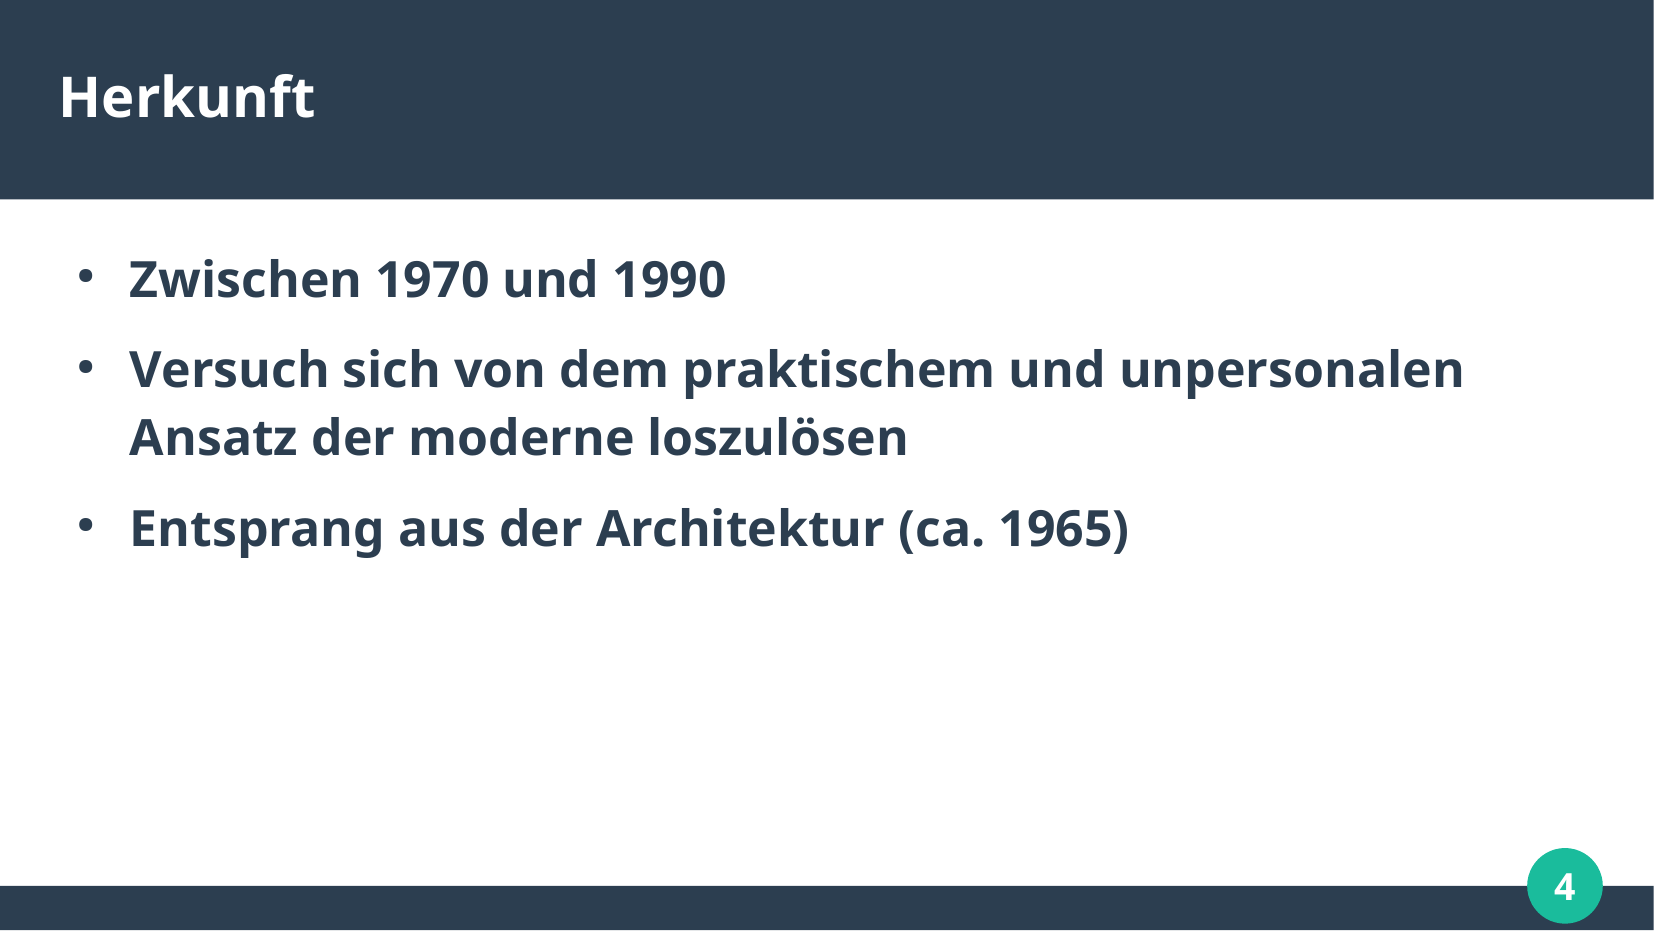

# Herkunft
Zwischen 1970 und 1990
Versuch sich von dem praktischem und unpersonalen Ansatz der moderne loszulösen
Entsprang aus der Architektur (ca. 1965)